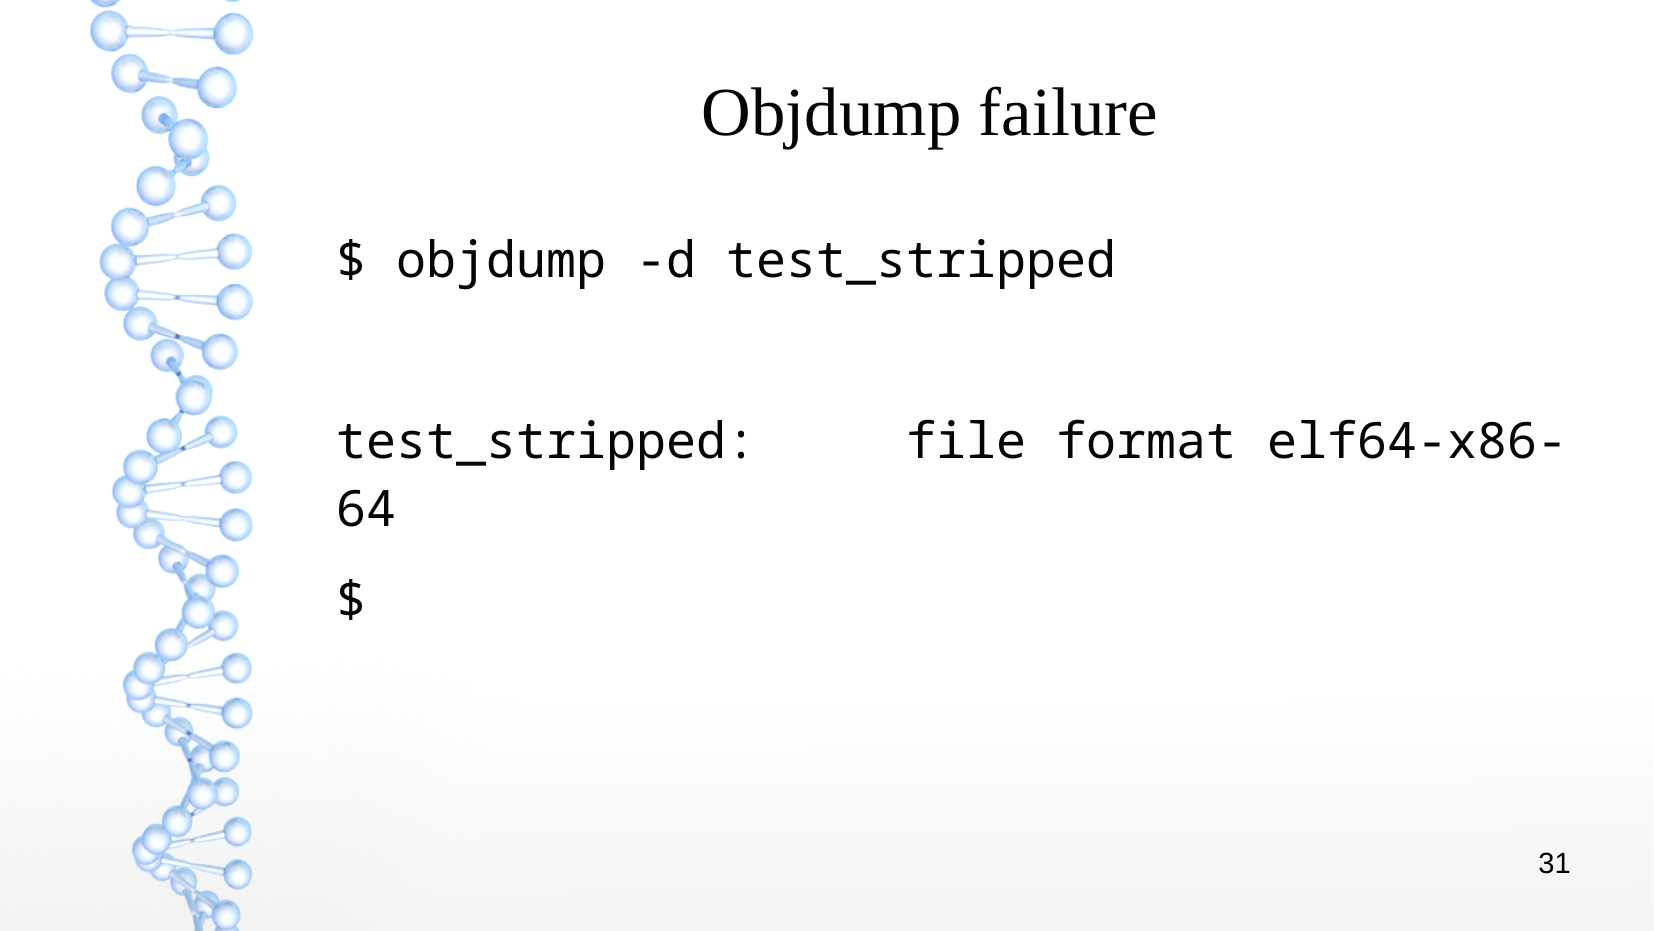

# Objdump failure
$ objdump -d test_stripped
test_stripped: file format elf64-x86-64
$
31